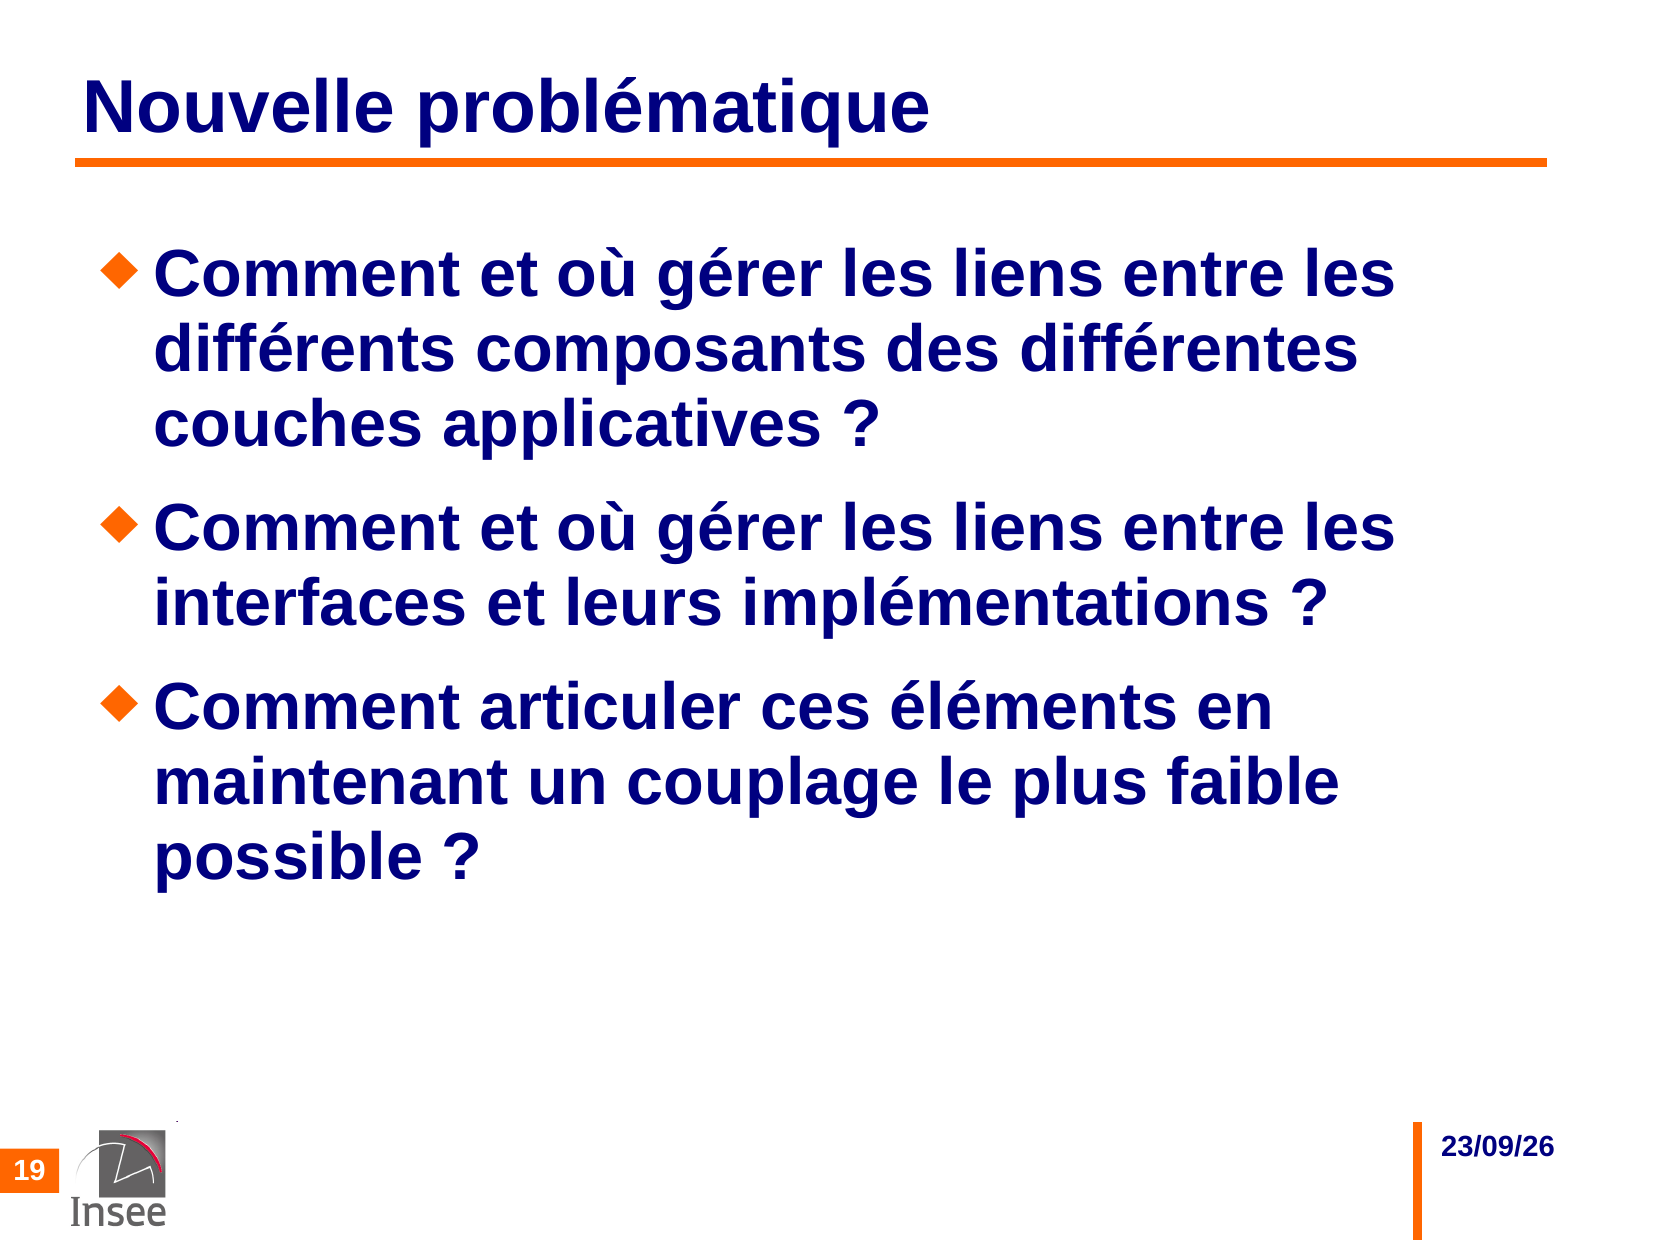

# Nouvelle problématique
Comment et où gérer les liens entre les différents composants des différentes couches applicatives ?
Comment et où gérer les liens entre les interfaces et leurs implémentations ?
Comment articuler ces éléments en maintenant un couplage le plus faible possible ?
19